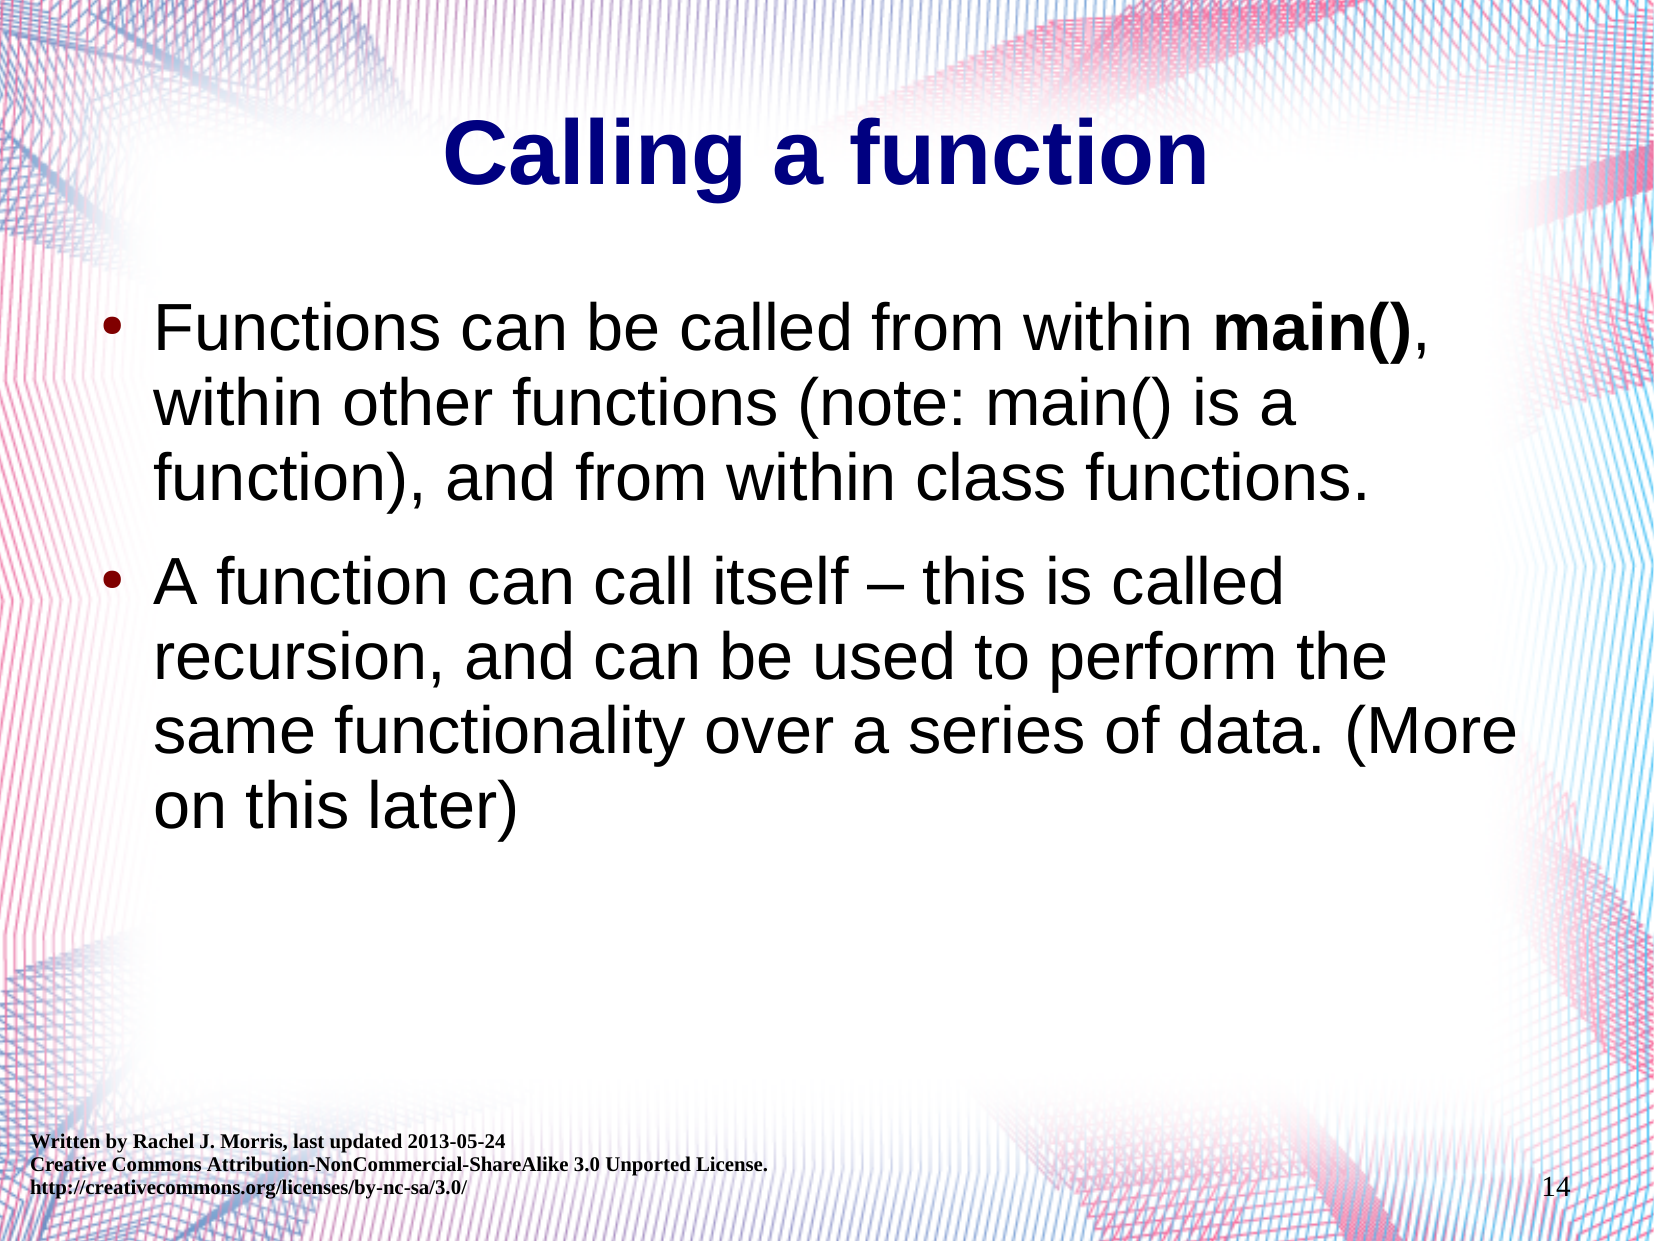

# Calling a function
Functions can be called from within main(), within other functions (note: main() is a function), and from within class functions.
A function can call itself – this is called recursion, and can be used to perform the same functionality over a series of data. (More on this later)
14